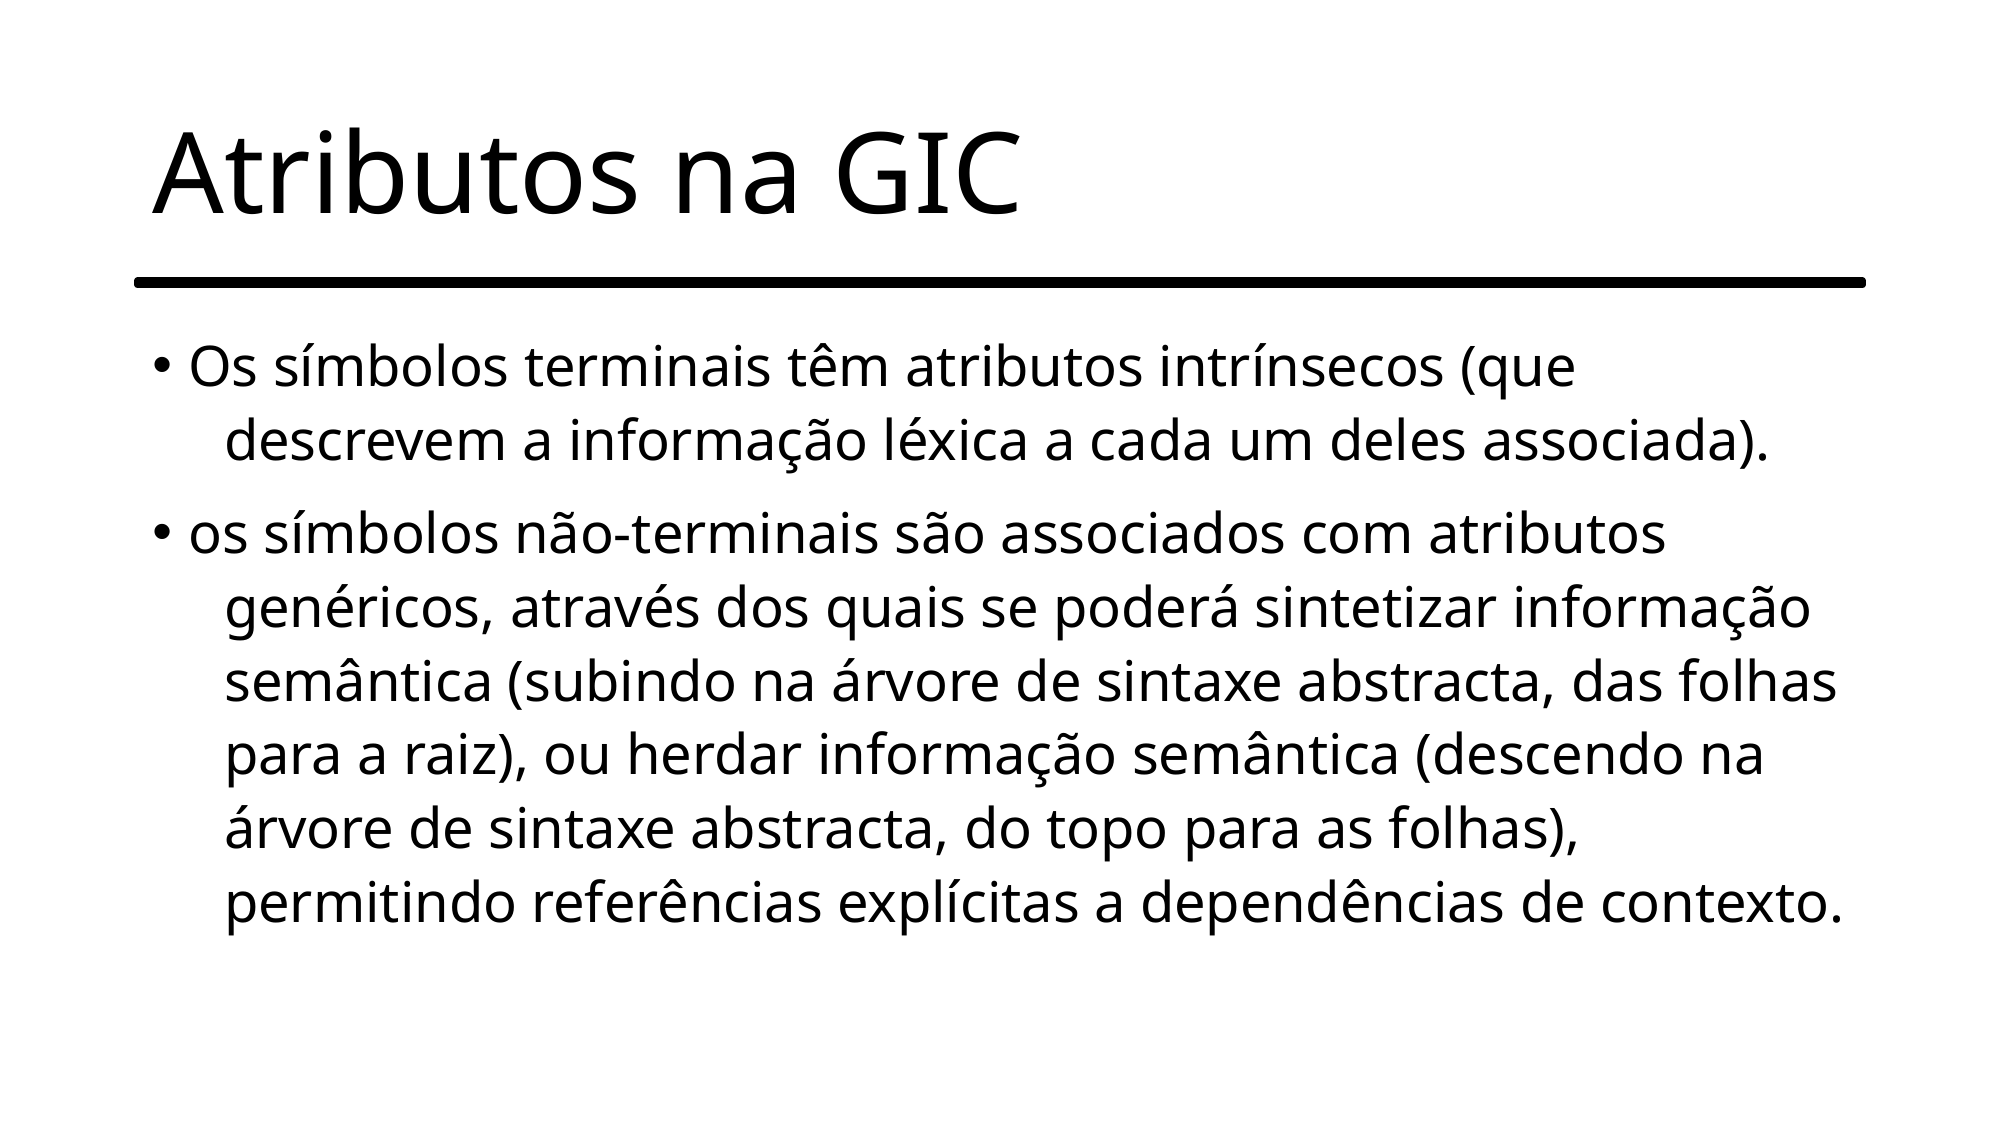

# Atributos na GIC
Os símbolos terminais têm atributos intrínsecos (que descrevem a informação léxica a cada um deles associada).
os símbolos não-terminais são associados com atributos genéricos, através dos quais se poderá sintetizar informação semântica (subindo na árvore de sintaxe abstracta, das folhas para a raiz), ou herdar informação semântica (descendo na árvore de sintaxe abstracta, do topo para as folhas), permitindo referências explícitas a dependências de contexto.